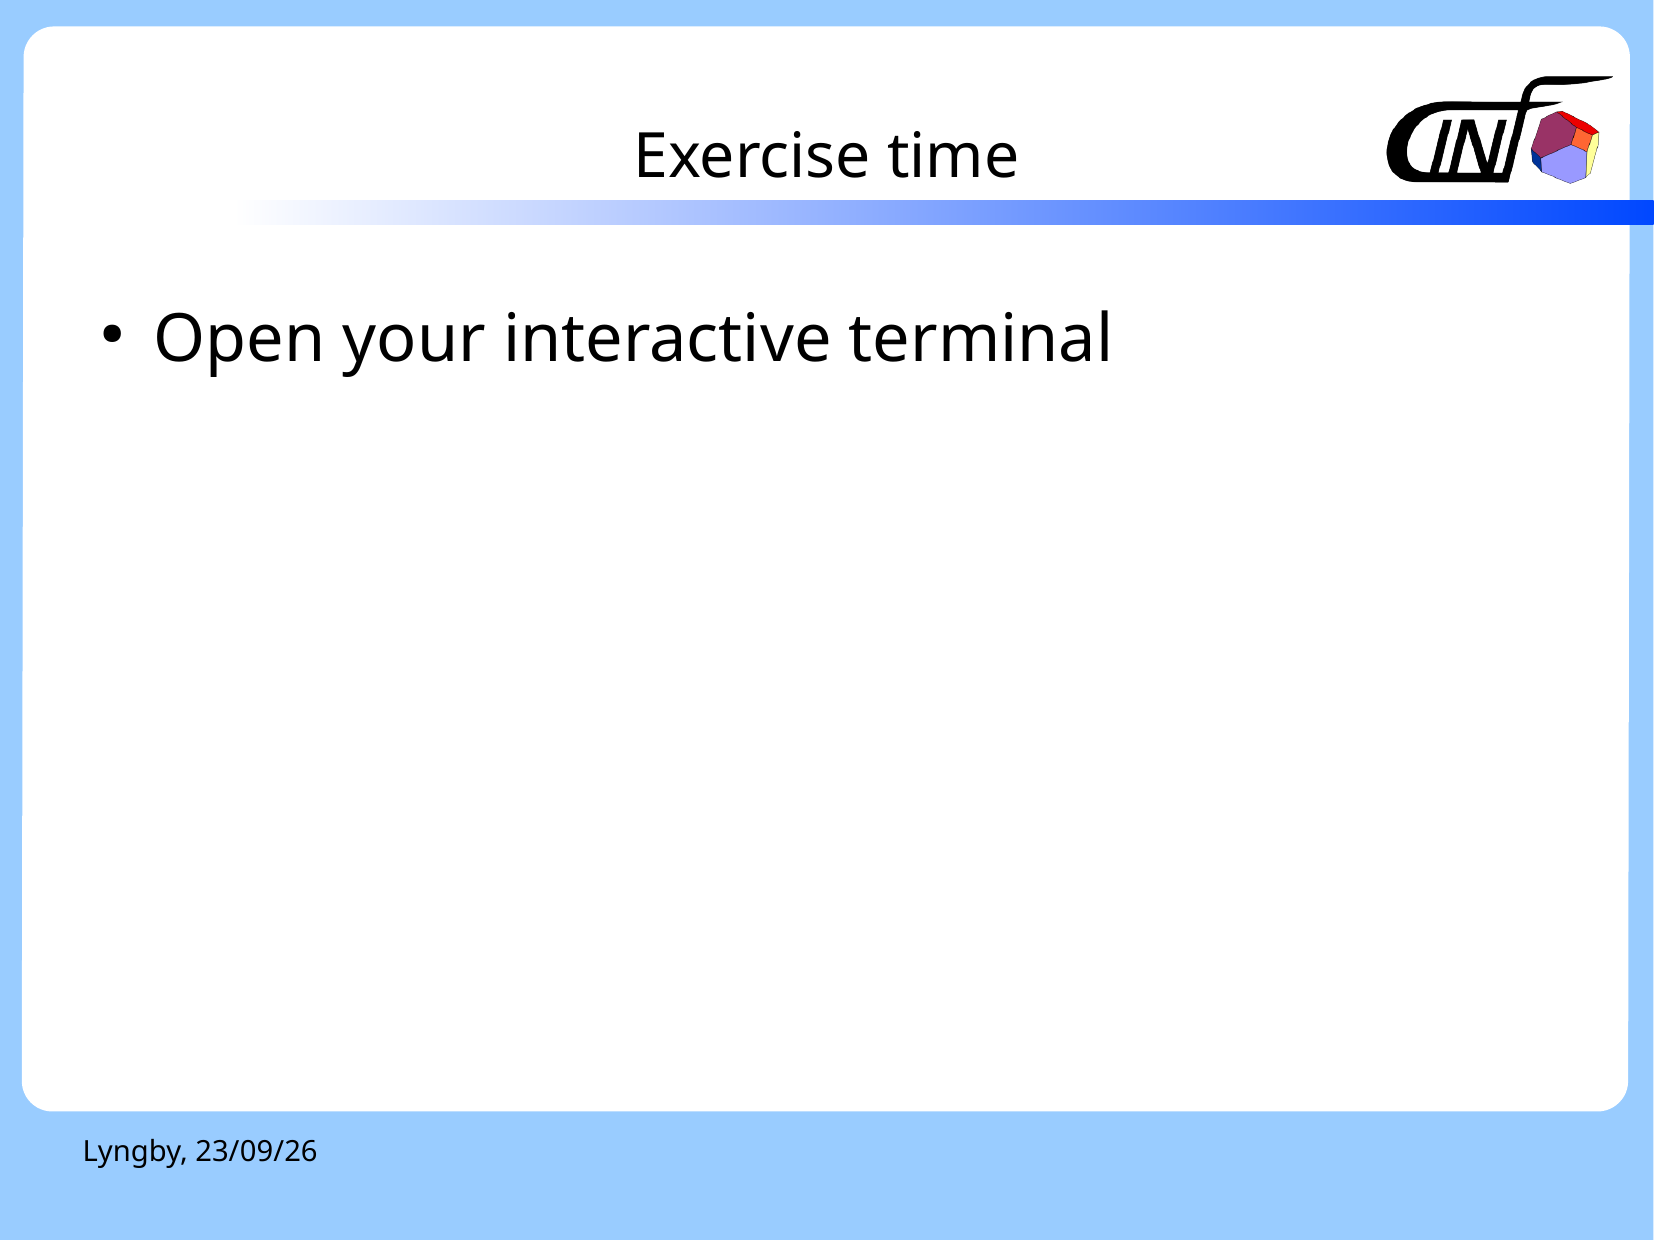

# Exercise time
Open your interactive terminal